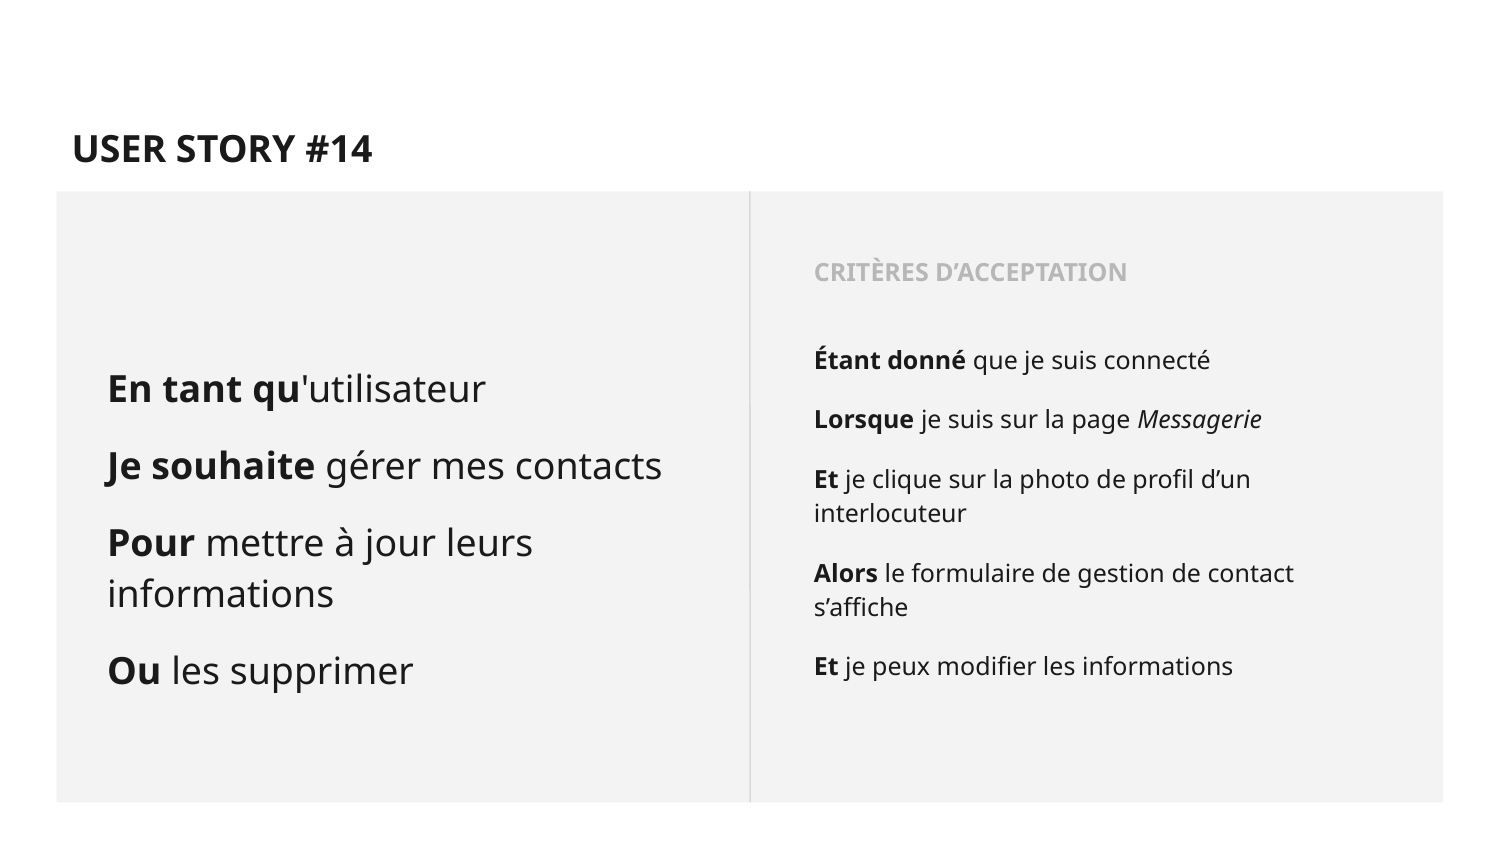

# USER STORY #14
CRITÈRES D’ACCEPTATION
Étant donné que je suis connecté
Lorsque je suis sur la page Messagerie
Et je clique sur la photo de profil d’un interlocuteur
Alors le formulaire de gestion de contact s’affiche
Et je peux modifier les informations
En tant qu'utilisateur
Je souhaite gérer mes contacts
Pour mettre à jour leurs informations
Ou les supprimer